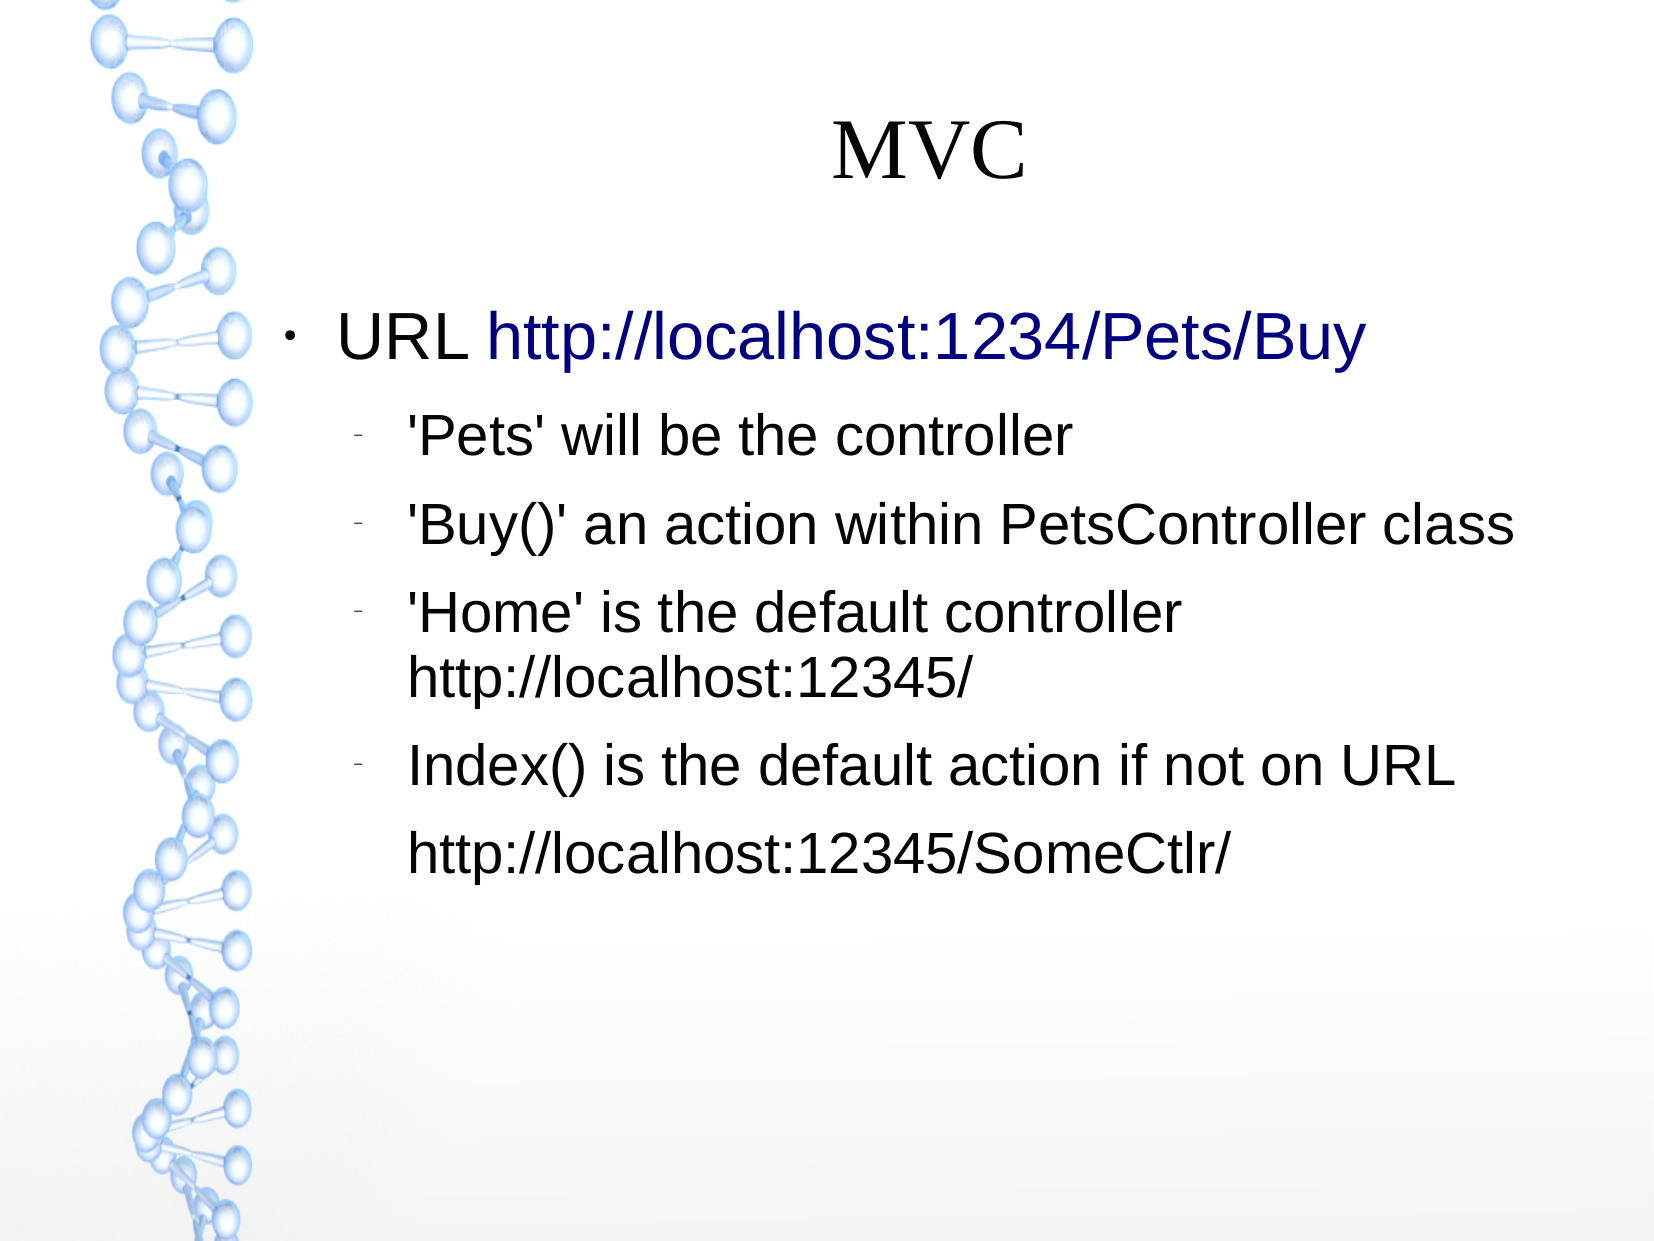

# MVC
URL http://localhost:1234/Pets/Buy
'Pets' will be the controller
'Buy()' an action within PetsController class
'Home' is the default controller http://localhost:12345/
Index() is the default action if not on URL
http://localhost:12345/SomeCtlr/